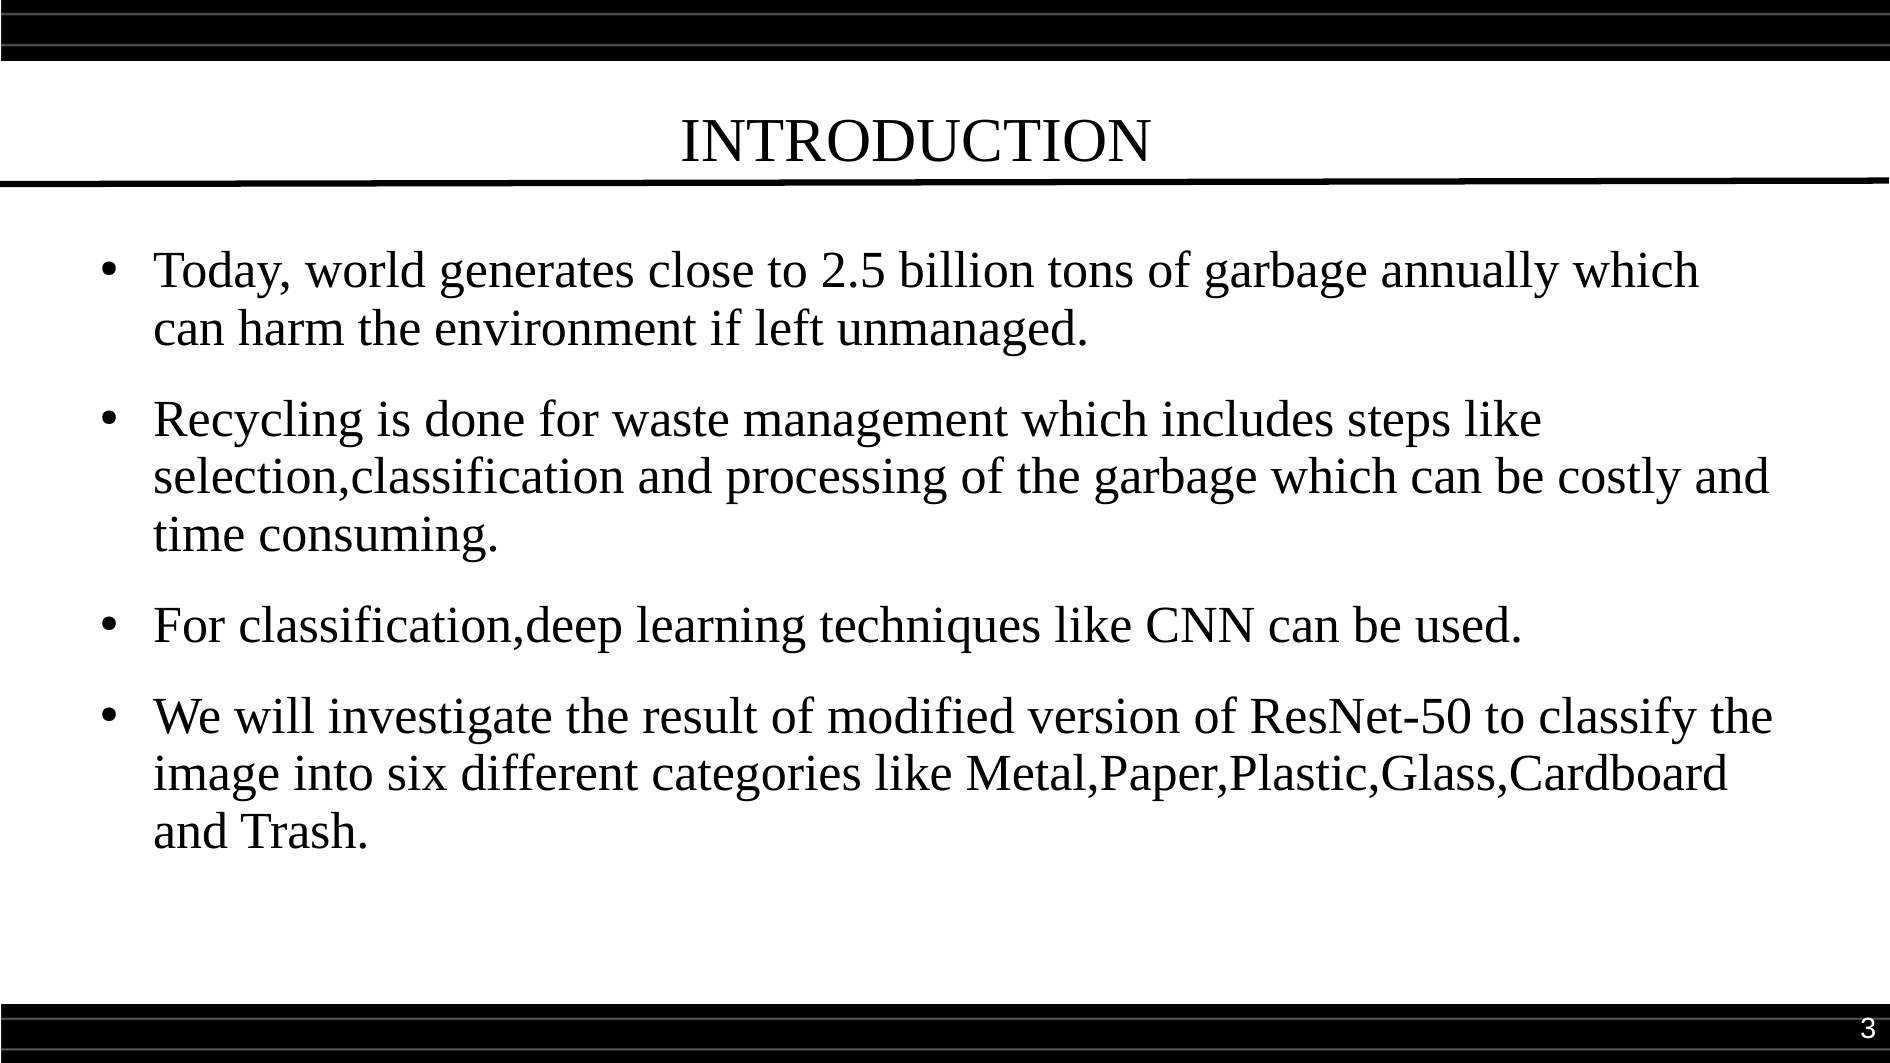

# INTRODUCTION
Today, world generates close to 2.5 billion tons of garbage annually which can harm the environment if left unmanaged.
Recycling is done for waste management which includes steps like selection,classification and processing of the garbage which can be costly and time consuming.
For classification,deep learning techniques like CNN can be used.
We will investigate the result of modified version of ResNet-50 to classify the image into six different categories like Metal,Paper,Plastic,Glass,Cardboard and Trash.